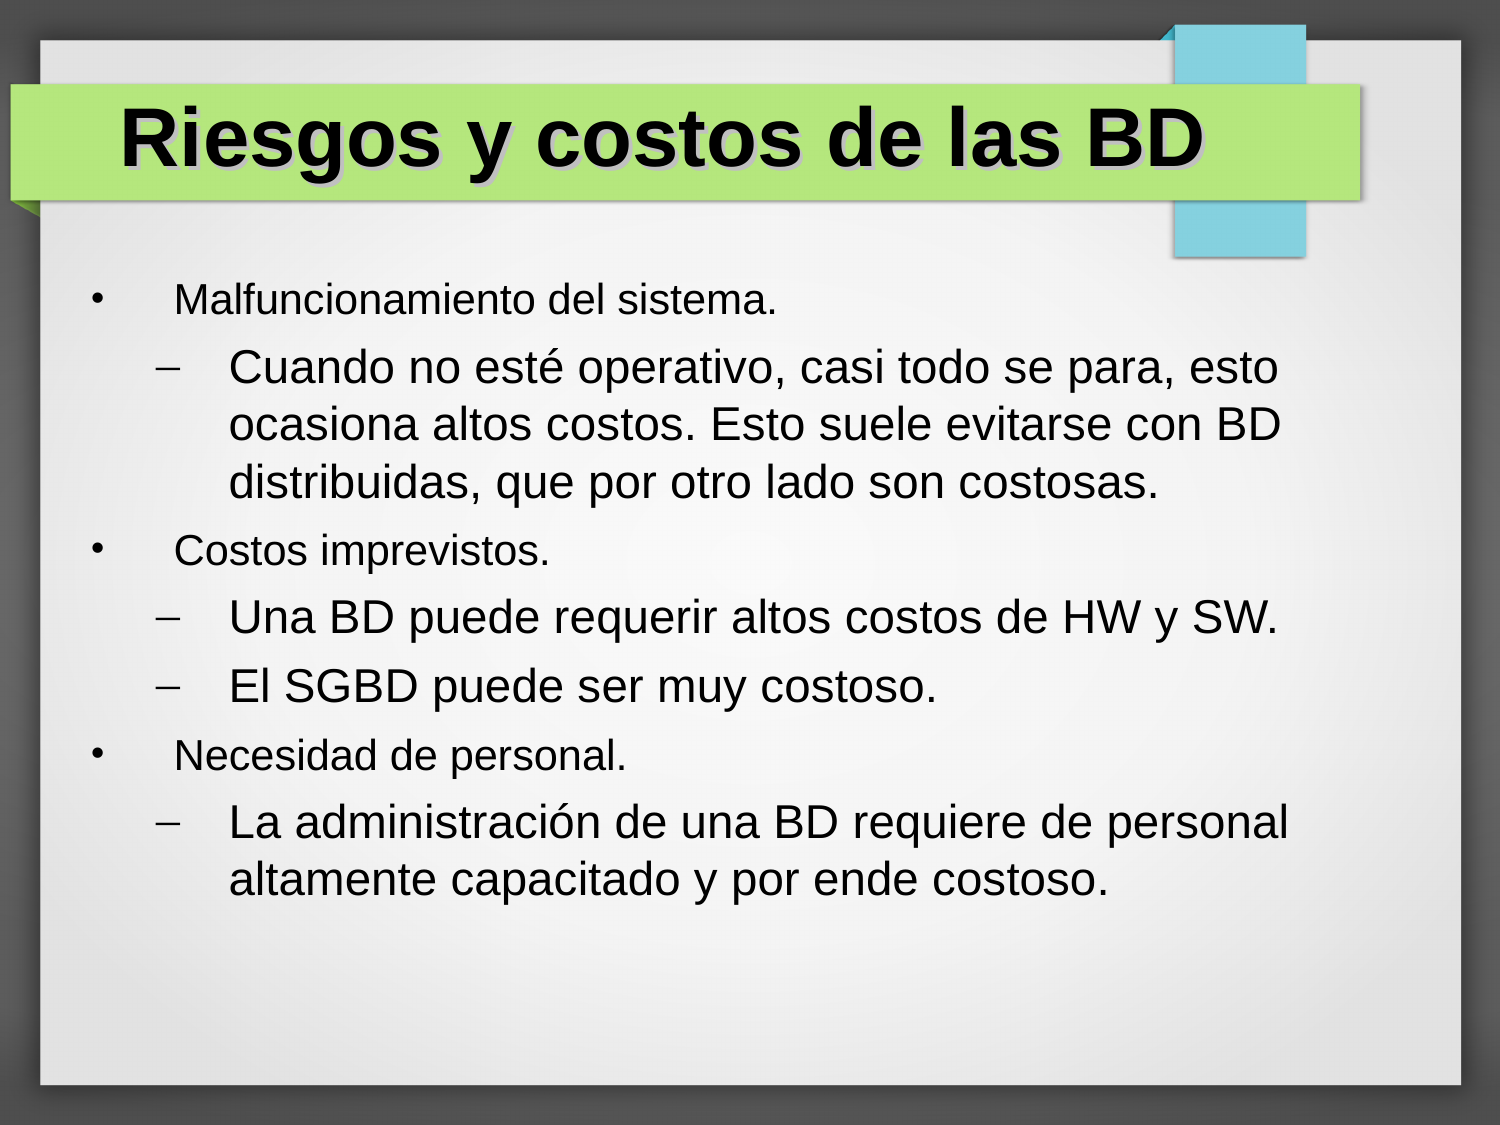

# Riesgos y costos de las BD
Malfuncionamiento del sistema.
Cuando no esté operativo, casi todo se para, esto ocasiona altos costos. Esto suele evitarse con BD distribuidas, que por otro lado son costosas.
Costos imprevistos.
Una BD puede requerir altos costos de HW y SW.
El SGBD puede ser muy costoso.
Necesidad de personal.
La administración de una BD requiere de personal altamente capacitado y por ende costoso.